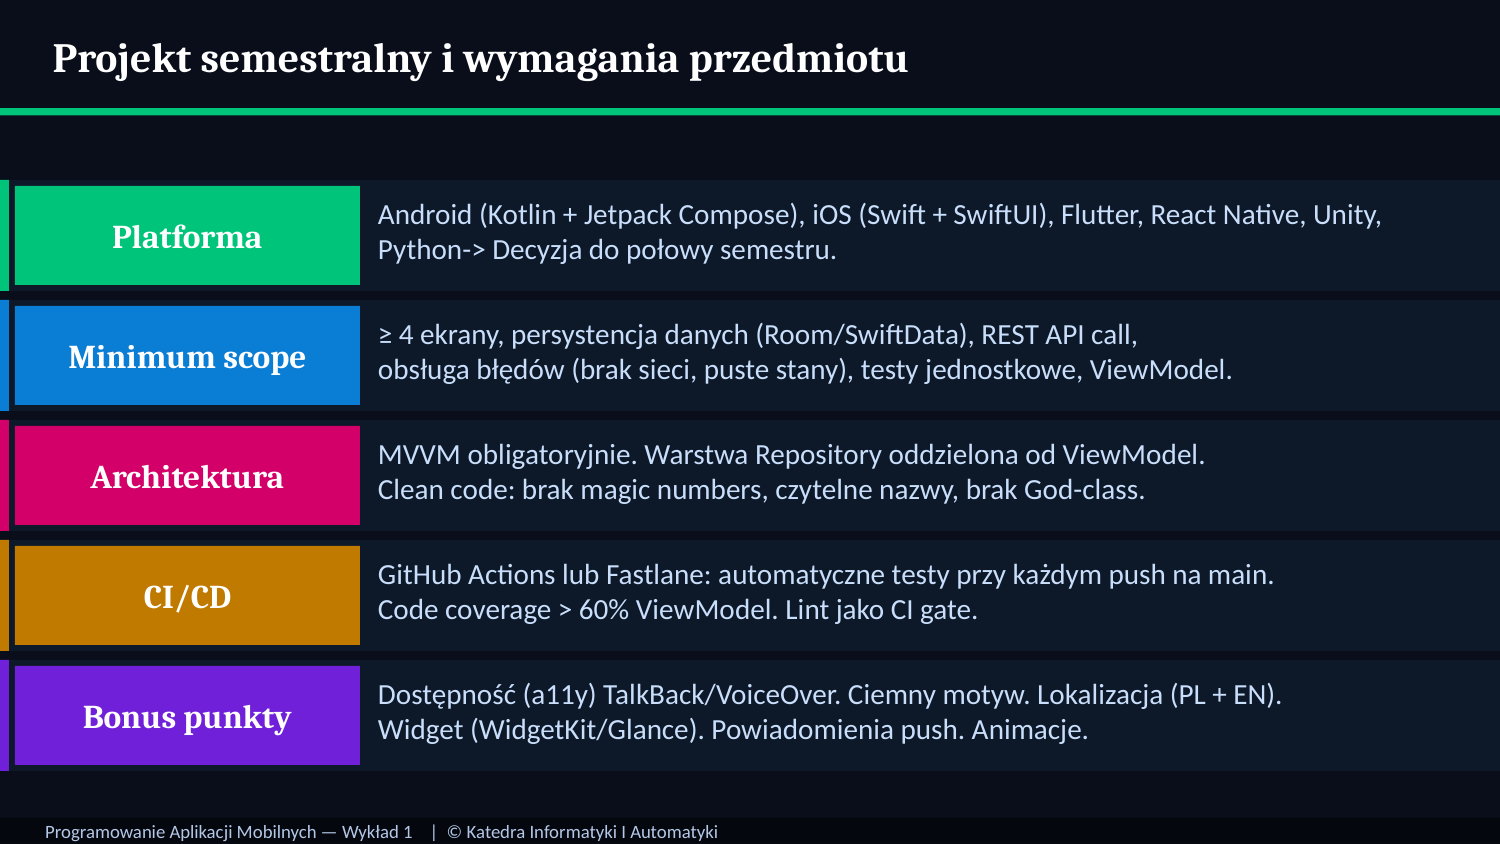

Projekt semestralny i wymagania przedmiotu
Platforma
Android (Kotlin + Jetpack Compose), iOS (Swift + SwiftUI), Flutter, React Native, Unity, Python-> Decyzja do połowy semestru.
Minimum scope
≥ 4 ekrany, persystencja danych (Room/SwiftData), REST API call,
obsługa błędów (brak sieci, puste stany), testy jednostkowe, ViewModel.
Architektura
MVVM obligatoryjnie. Warstwa Repository oddzielona od ViewModel.
Clean code: brak magic numbers, czytelne nazwy, brak God-class.
CI/CD
GitHub Actions lub Fastlane: automatyczne testy przy każdym push na main.
Code coverage > 60% ViewModel. Lint jako CI gate.
Bonus punkty
Dostępność (a11y) TalkBack/VoiceOver. Ciemny motyw. Lokalizacja (PL + EN).
Widget (WidgetKit/Glance). Powiadomienia push. Animacje.
Programowanie Aplikacji Mobilnych — Wykład 1   | © Katedra Informatyki I Automatyki